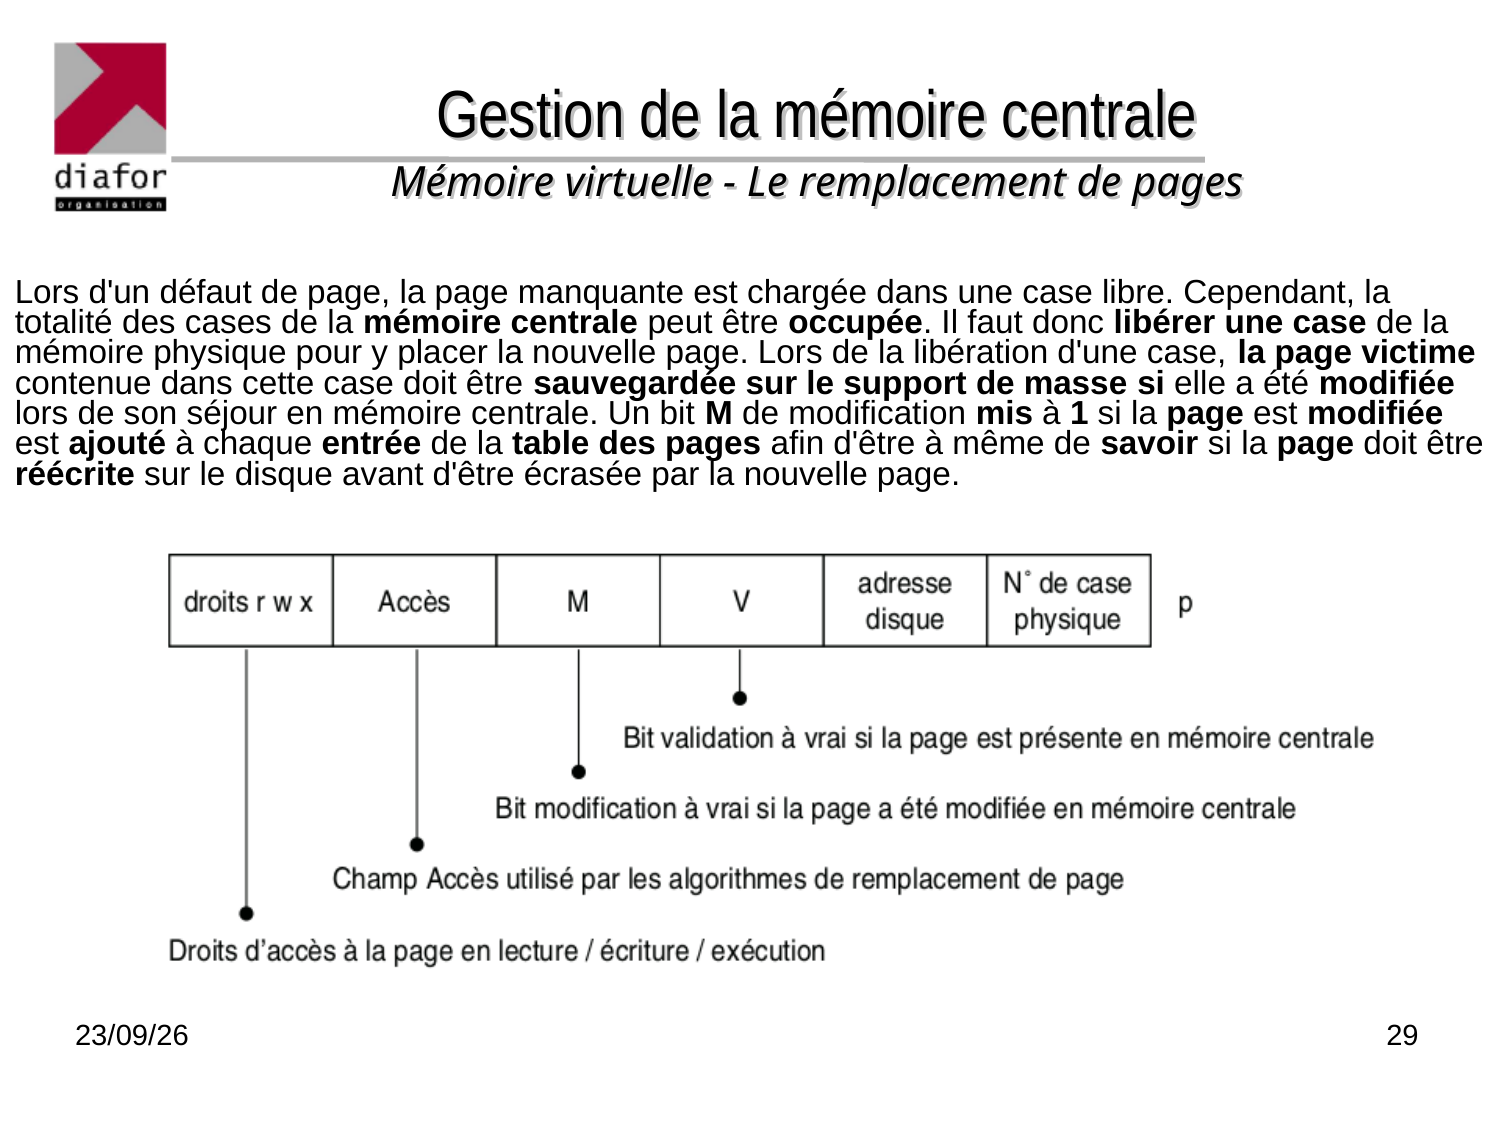

# Gestion de la mémoire centrale Mémoire virtuelle - Le remplacement de pages
Lors d'un défaut de page, la page manquante est chargée dans une case libre. Cependant, la
totalité des cases de la mémoire centrale peut être occupée. Il faut donc libérer une case de la
mémoire physique pour y placer la nouvelle page. Lors de la libération d'une case, la page victime
contenue dans cette case doit être sauvegardée sur le support de masse si elle a été modifiée
lors de son séjour en mémoire centrale. Un bit M de modification mis à 1 si la page est modifiée
est ajouté à chaque entrée de la table des pages afin d'être à même de savoir si la page doit être
réécrite sur le disque avant d'être écrasée par la nouvelle page.
29